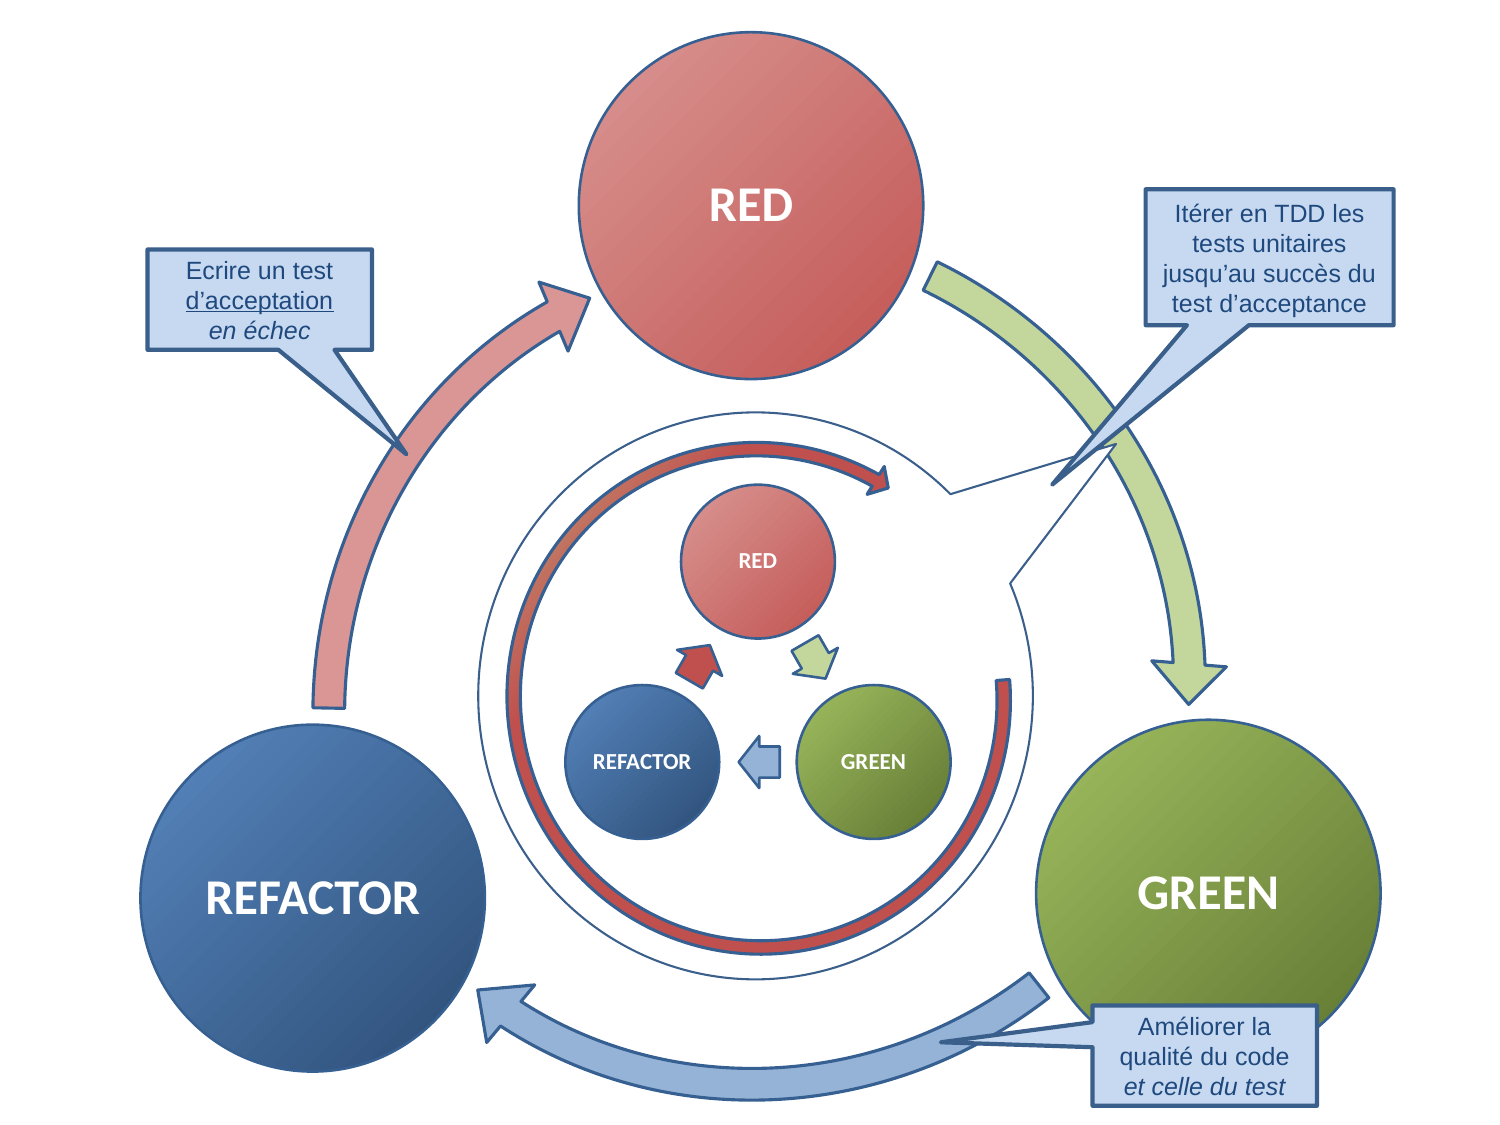

RED
GREEN
REFACTOR
Itérer en TDD les tests unitaires jusqu’au succès du test d’acceptance
Ecrire un test
d’acceptation
en échec
RED
REFACTOR
GREEN
Améliorer la qualité du code
et celle du test